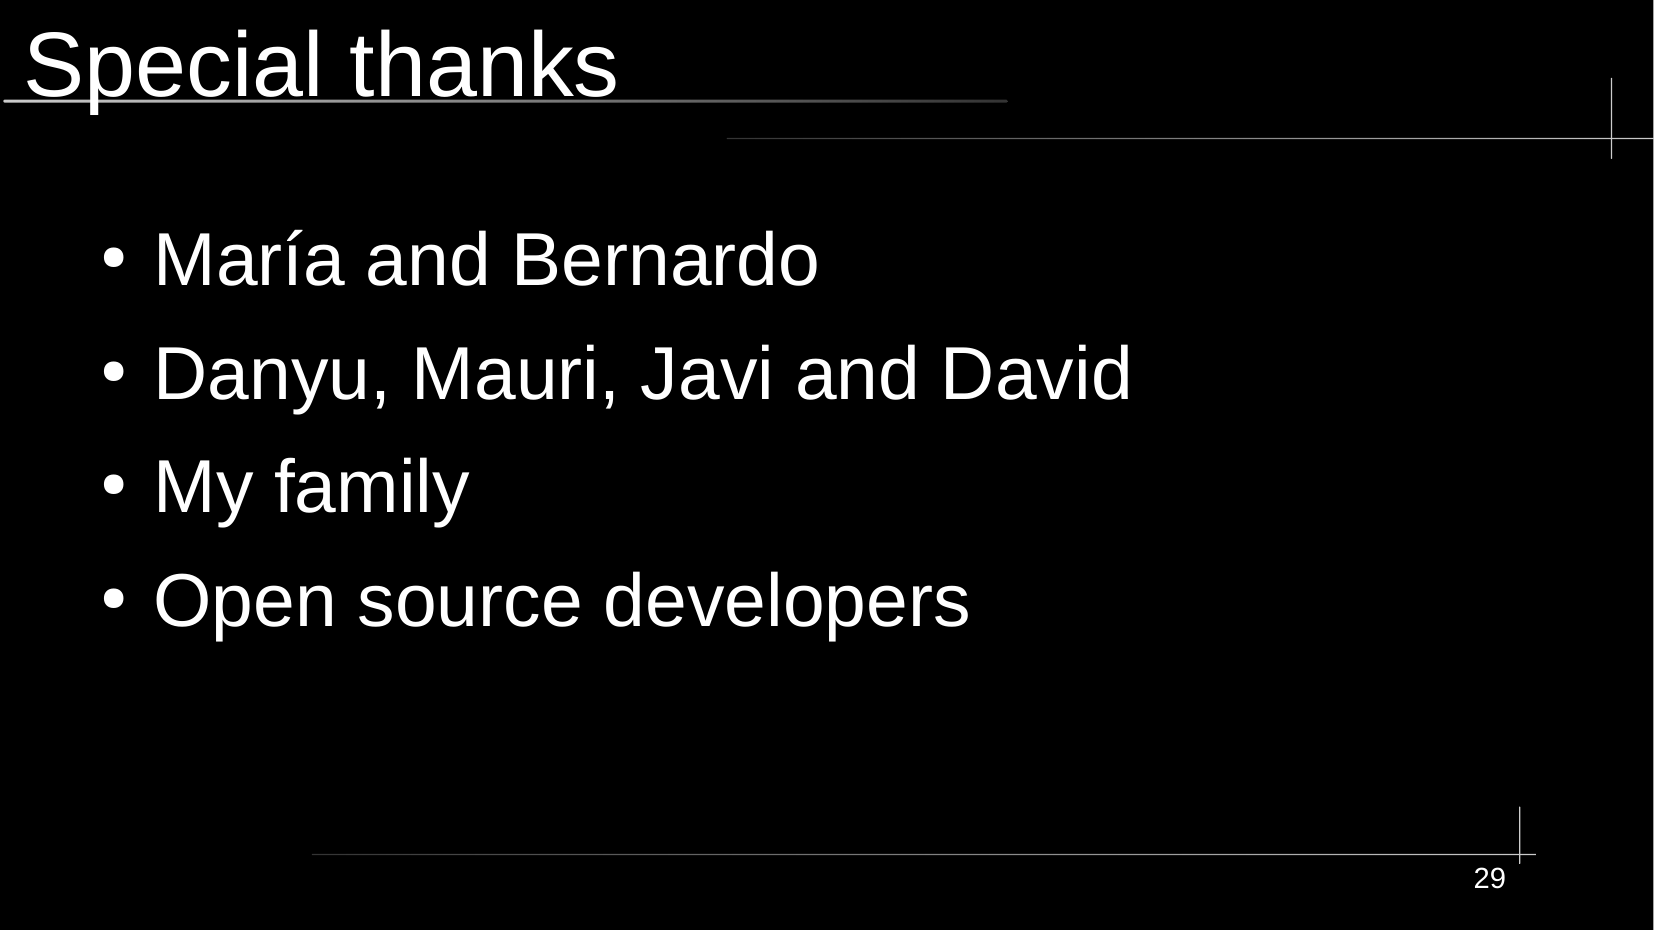

# Special thanks
María and Bernardo
Danyu, Mauri, Javi and David
My family
Open source developers
29